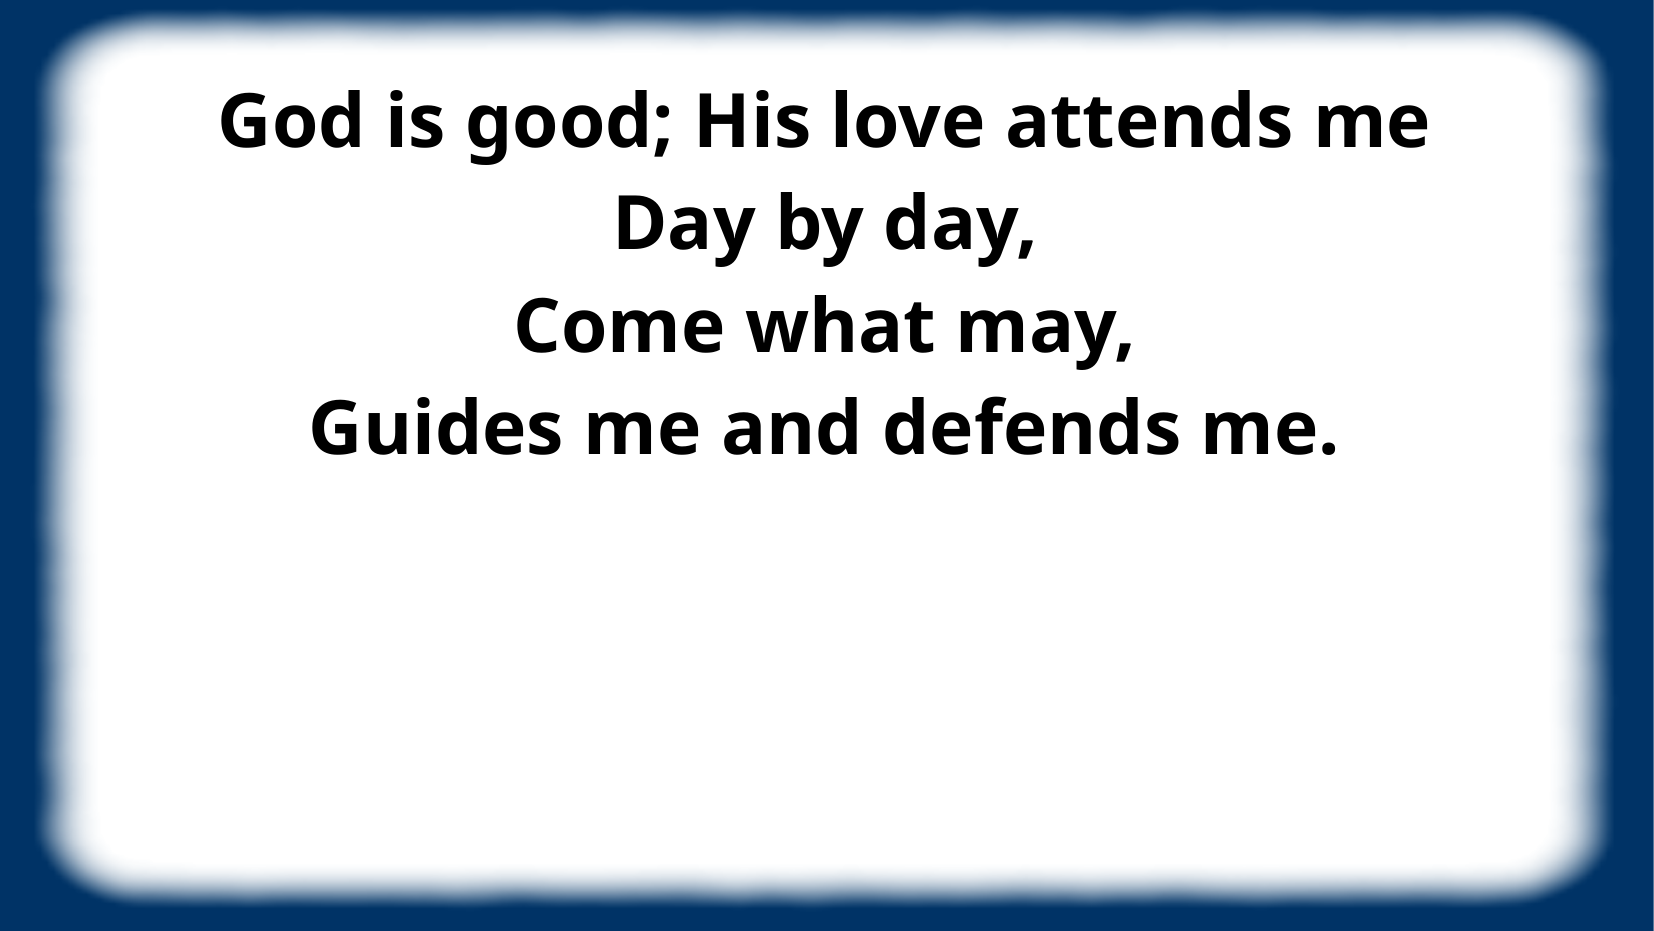

God is good; His love attends me
Day by day,
Come what may,
Guides me and defends me.